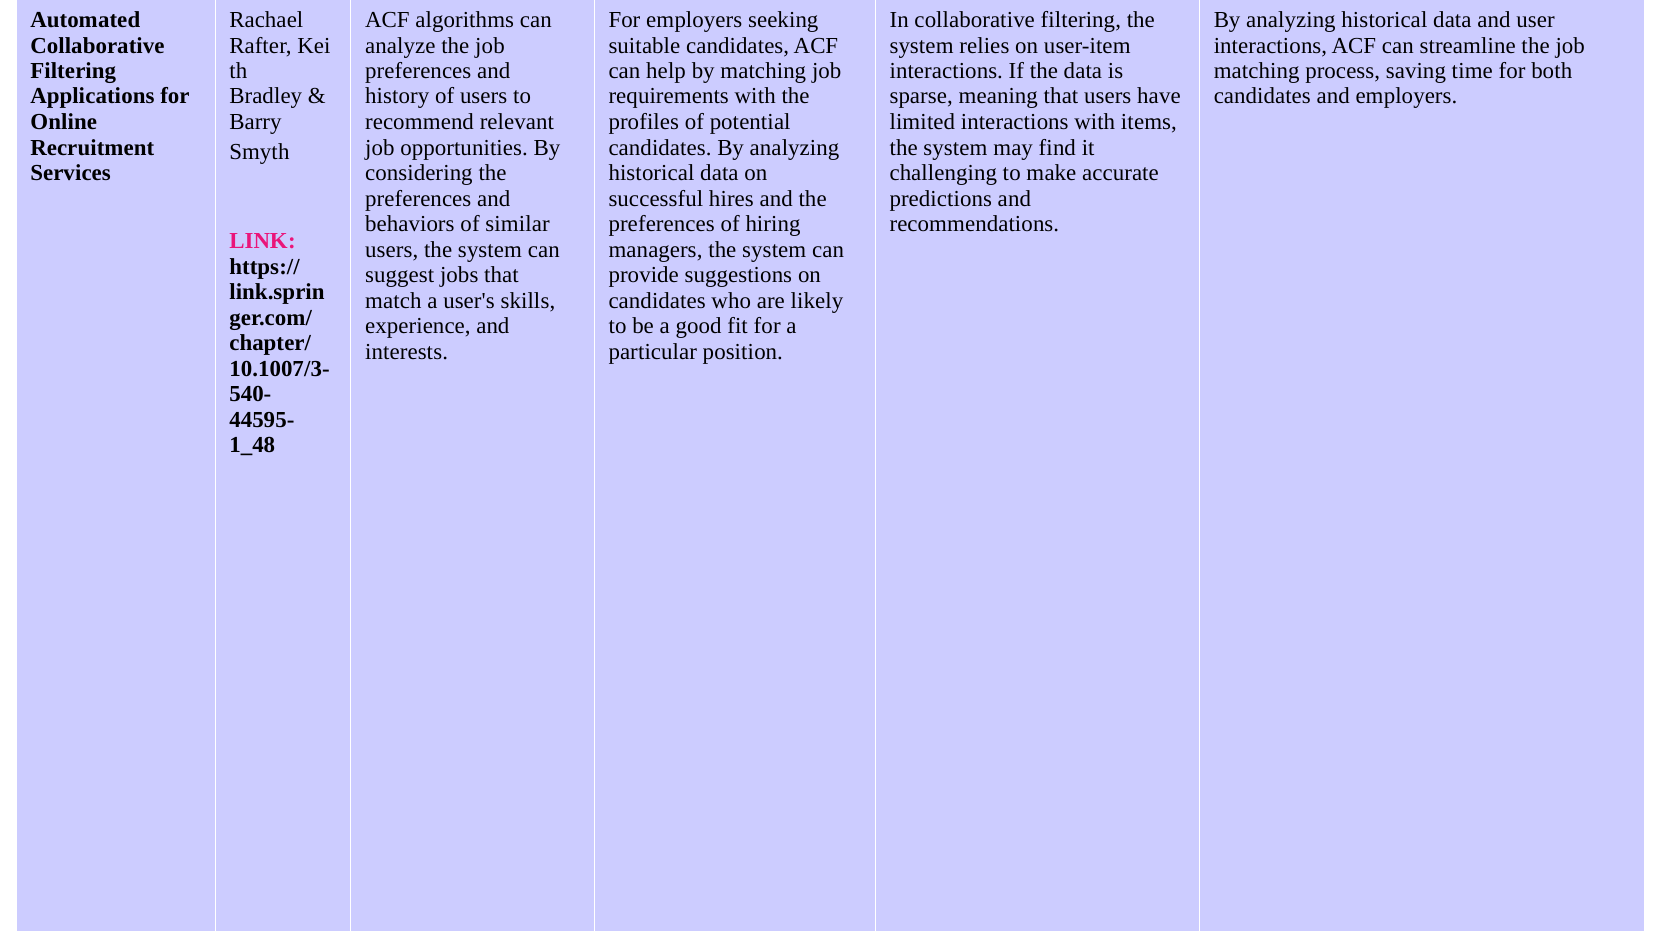

| TITLE | AUTHORS | METHODOLOGY | PROPOSED SYSTEM | CONS | CONCLUSION |
| --- | --- | --- | --- | --- | --- |
| Automated Collaborative Filtering Applications for Online Recruitment Services | Rachael Rafter, Keith Bradley & Barry Smyth  LINK: https://link.springer.com/chapter/10.1007/3-540-44595-1\_48 | ACF algorithms can analyze the job preferences and history of users to recommend relevant job opportunities. By considering the preferences and behaviors of similar users, the system can suggest jobs that match a user's skills, experience, and interests. | For employers seeking suitable candidates, ACF can help by matching job requirements with the profiles of potential candidates. By analyzing historical data on successful hires and the preferences of hiring managers, the system can provide suggestions on candidates who are likely to be a good fit for a particular position. | In collaborative filtering, the system relies on user-item interactions. If the data is sparse, meaning that users have limited interactions with items, the system may find it challenging to make accurate predictions and recommendations. | By analyzing historical data and user interactions, ACF can streamline the job matching process, saving time for both candidates and employers. |